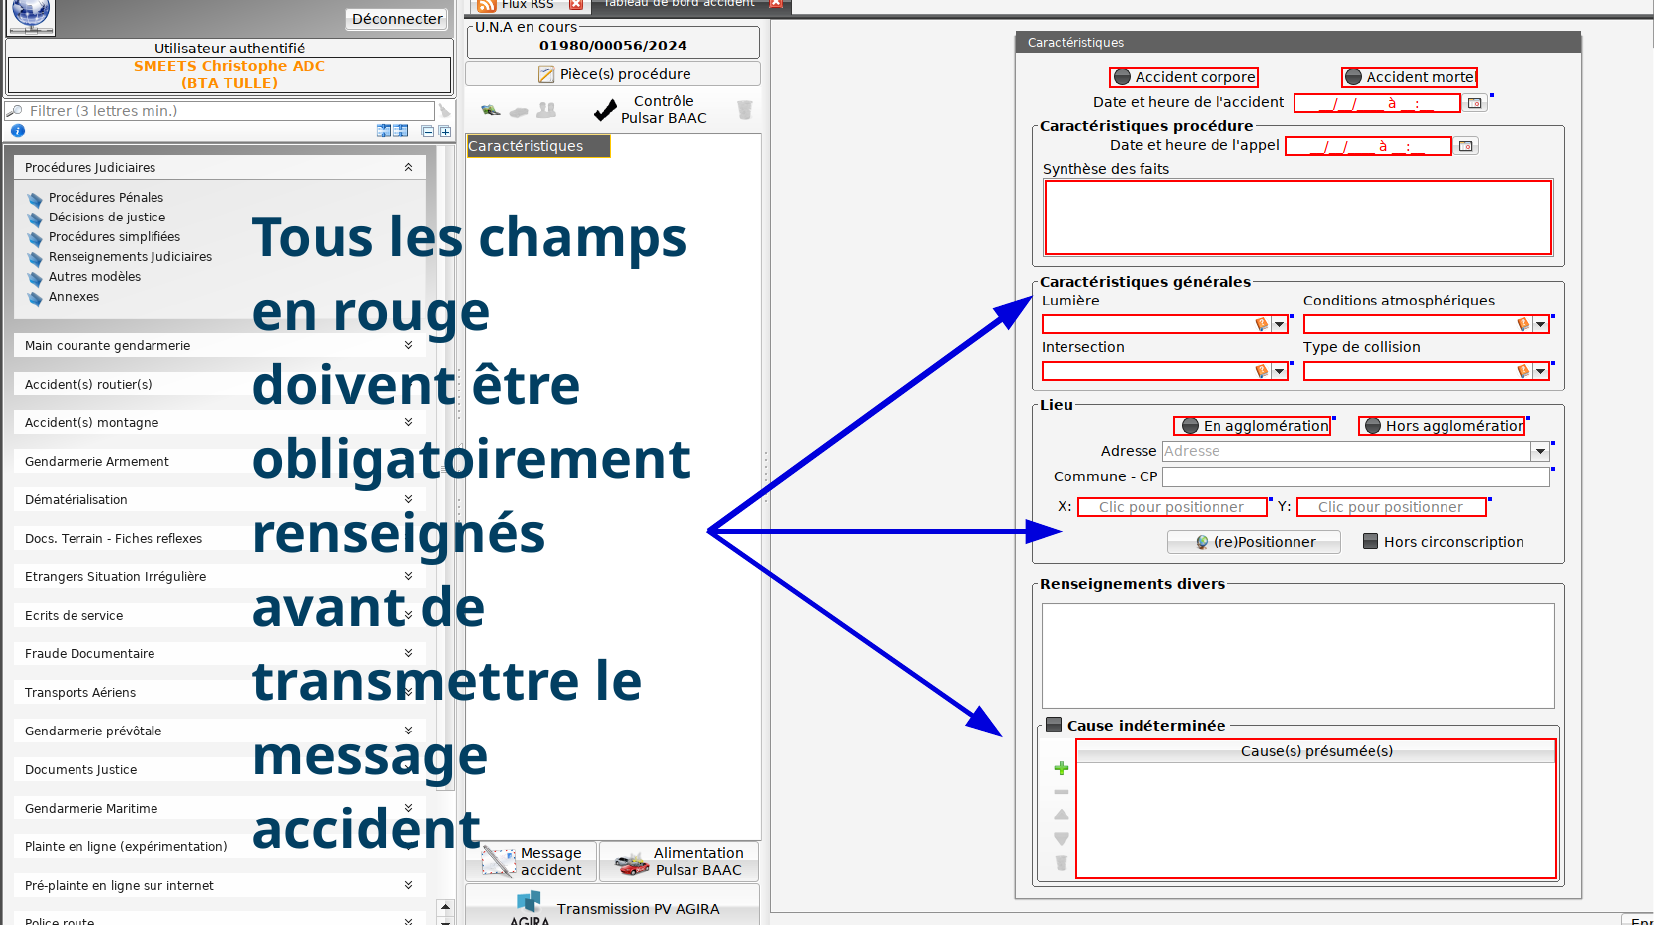

Tous les champs en rouge doivent être obligatoirement renseignés avant de transmettre le message accident